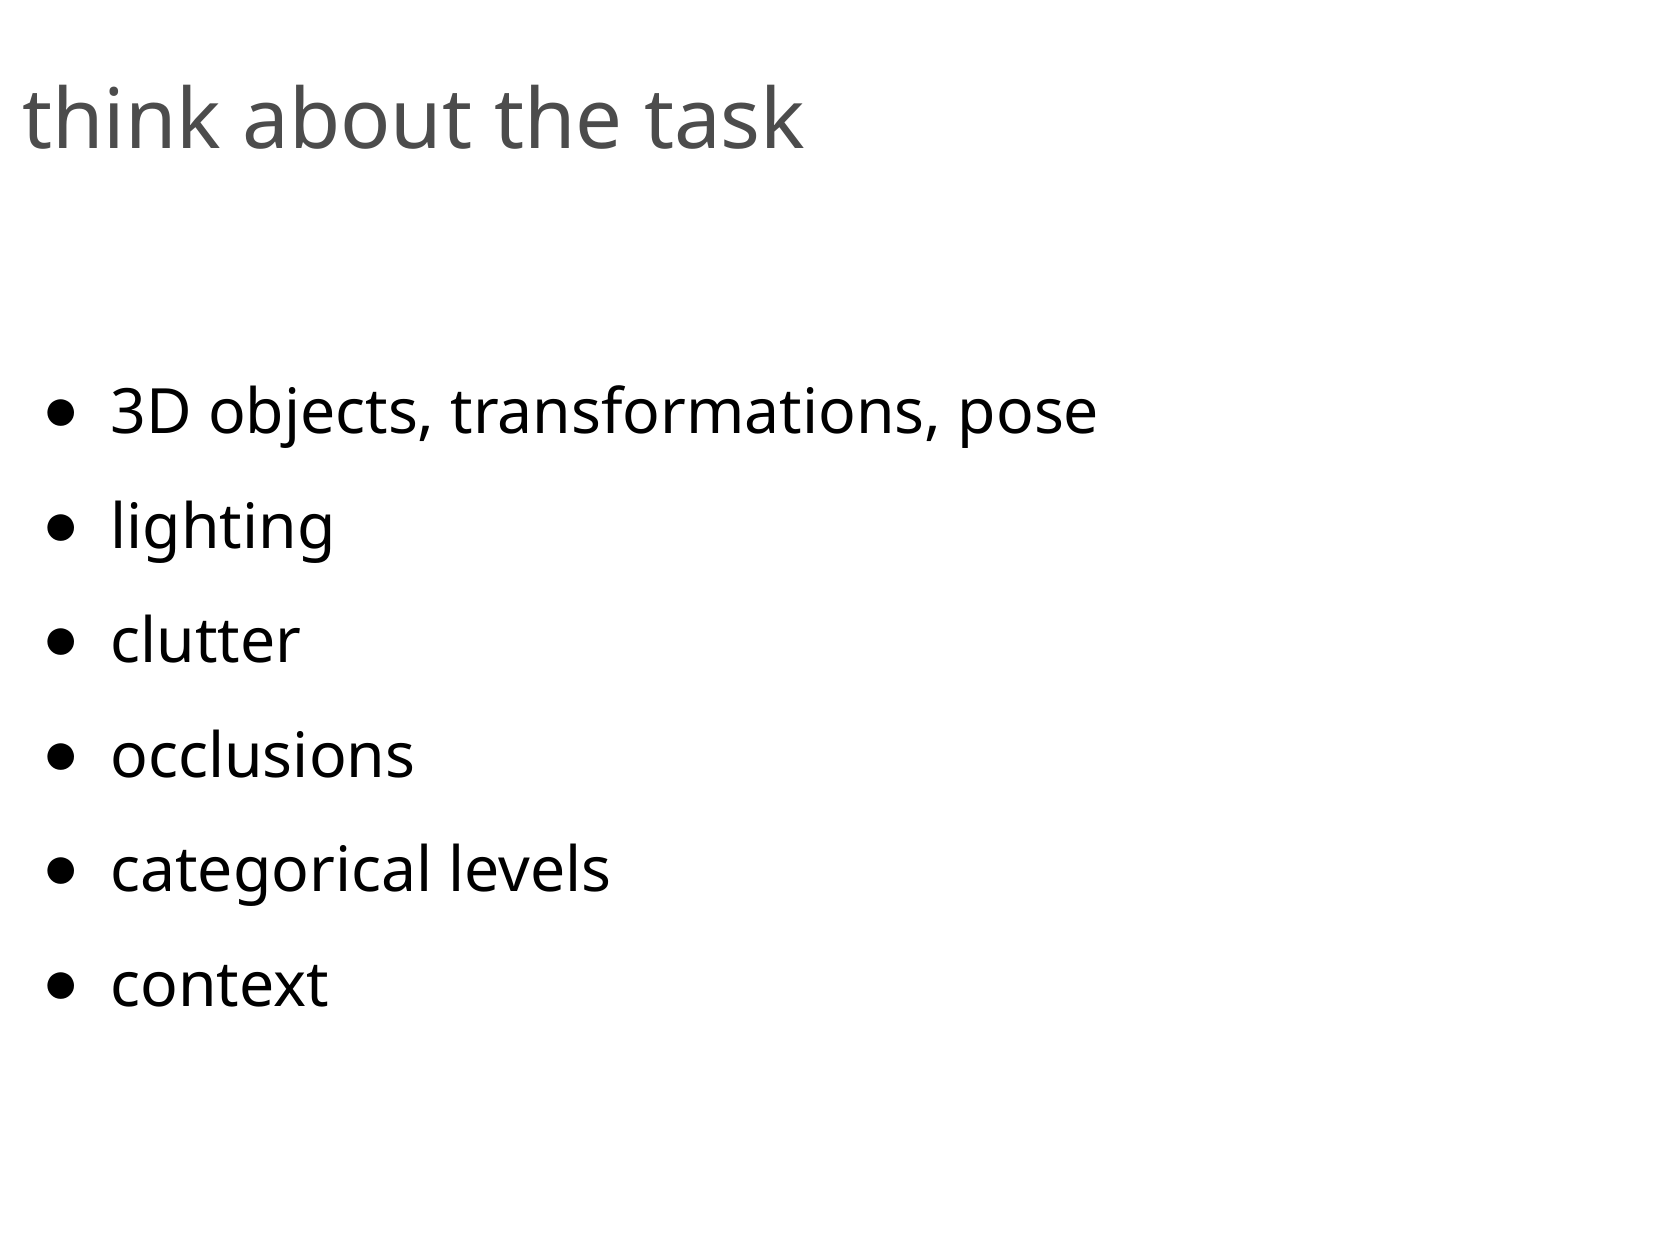

# think about the task
3D objects, transformations, pose
lighting
clutter
occlusions
categorical levels
context